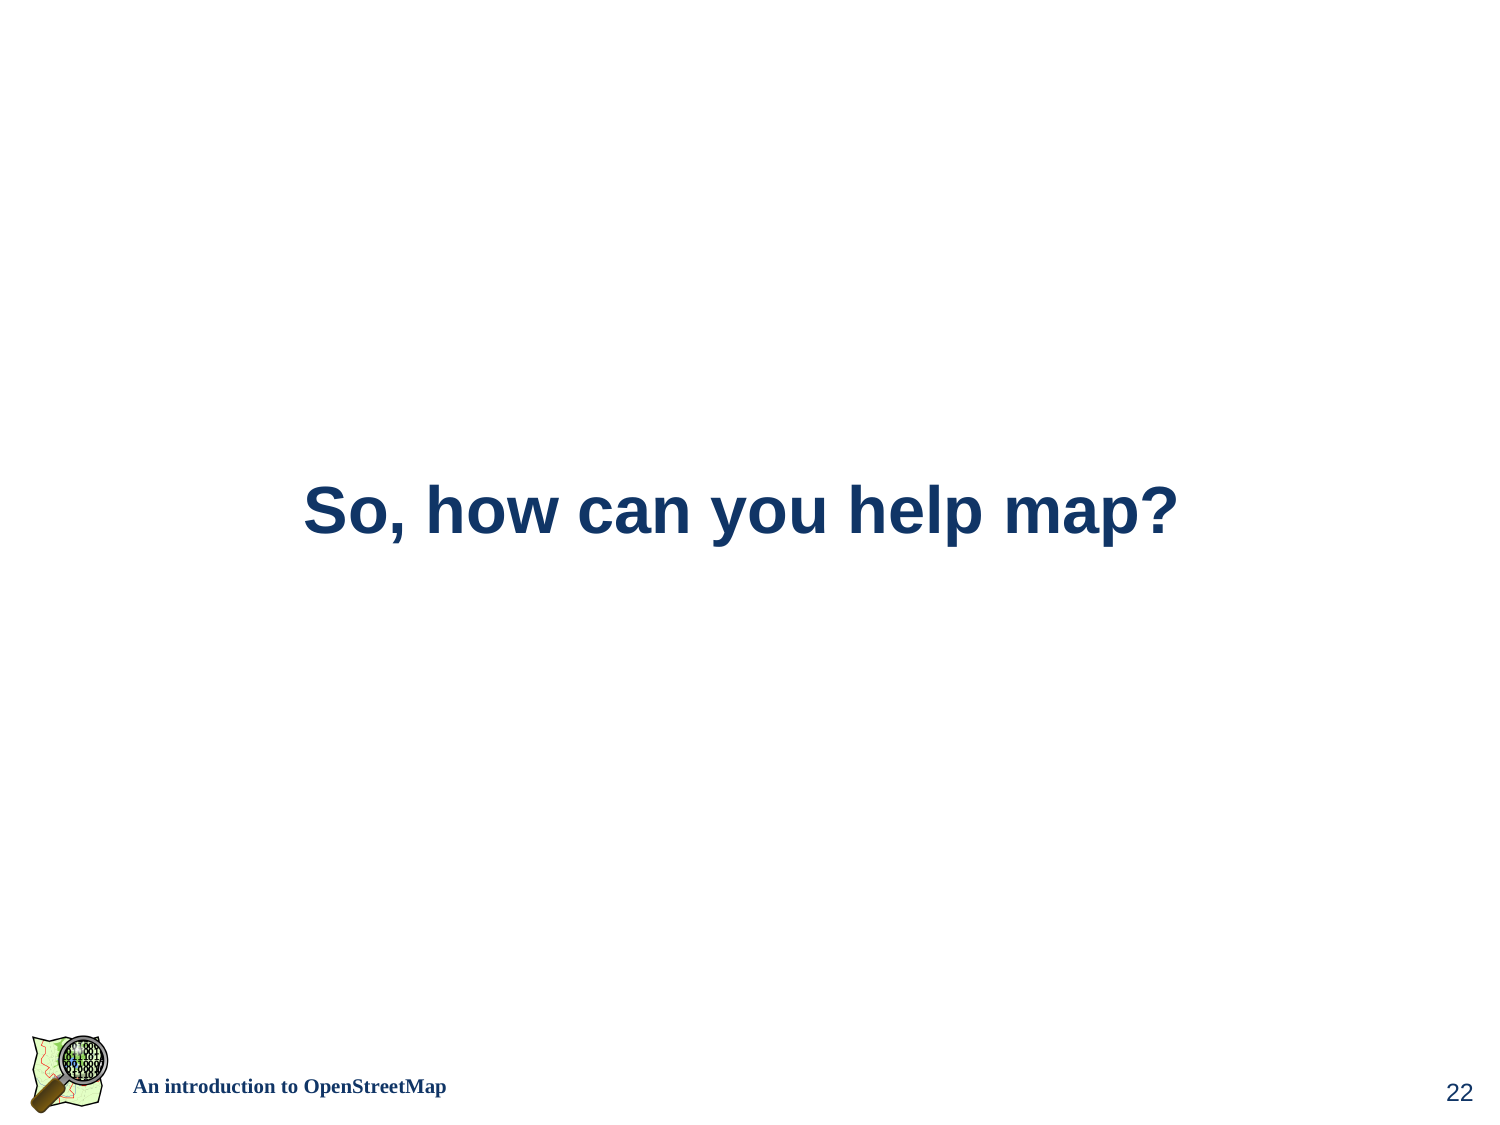

# So, how can you help map?